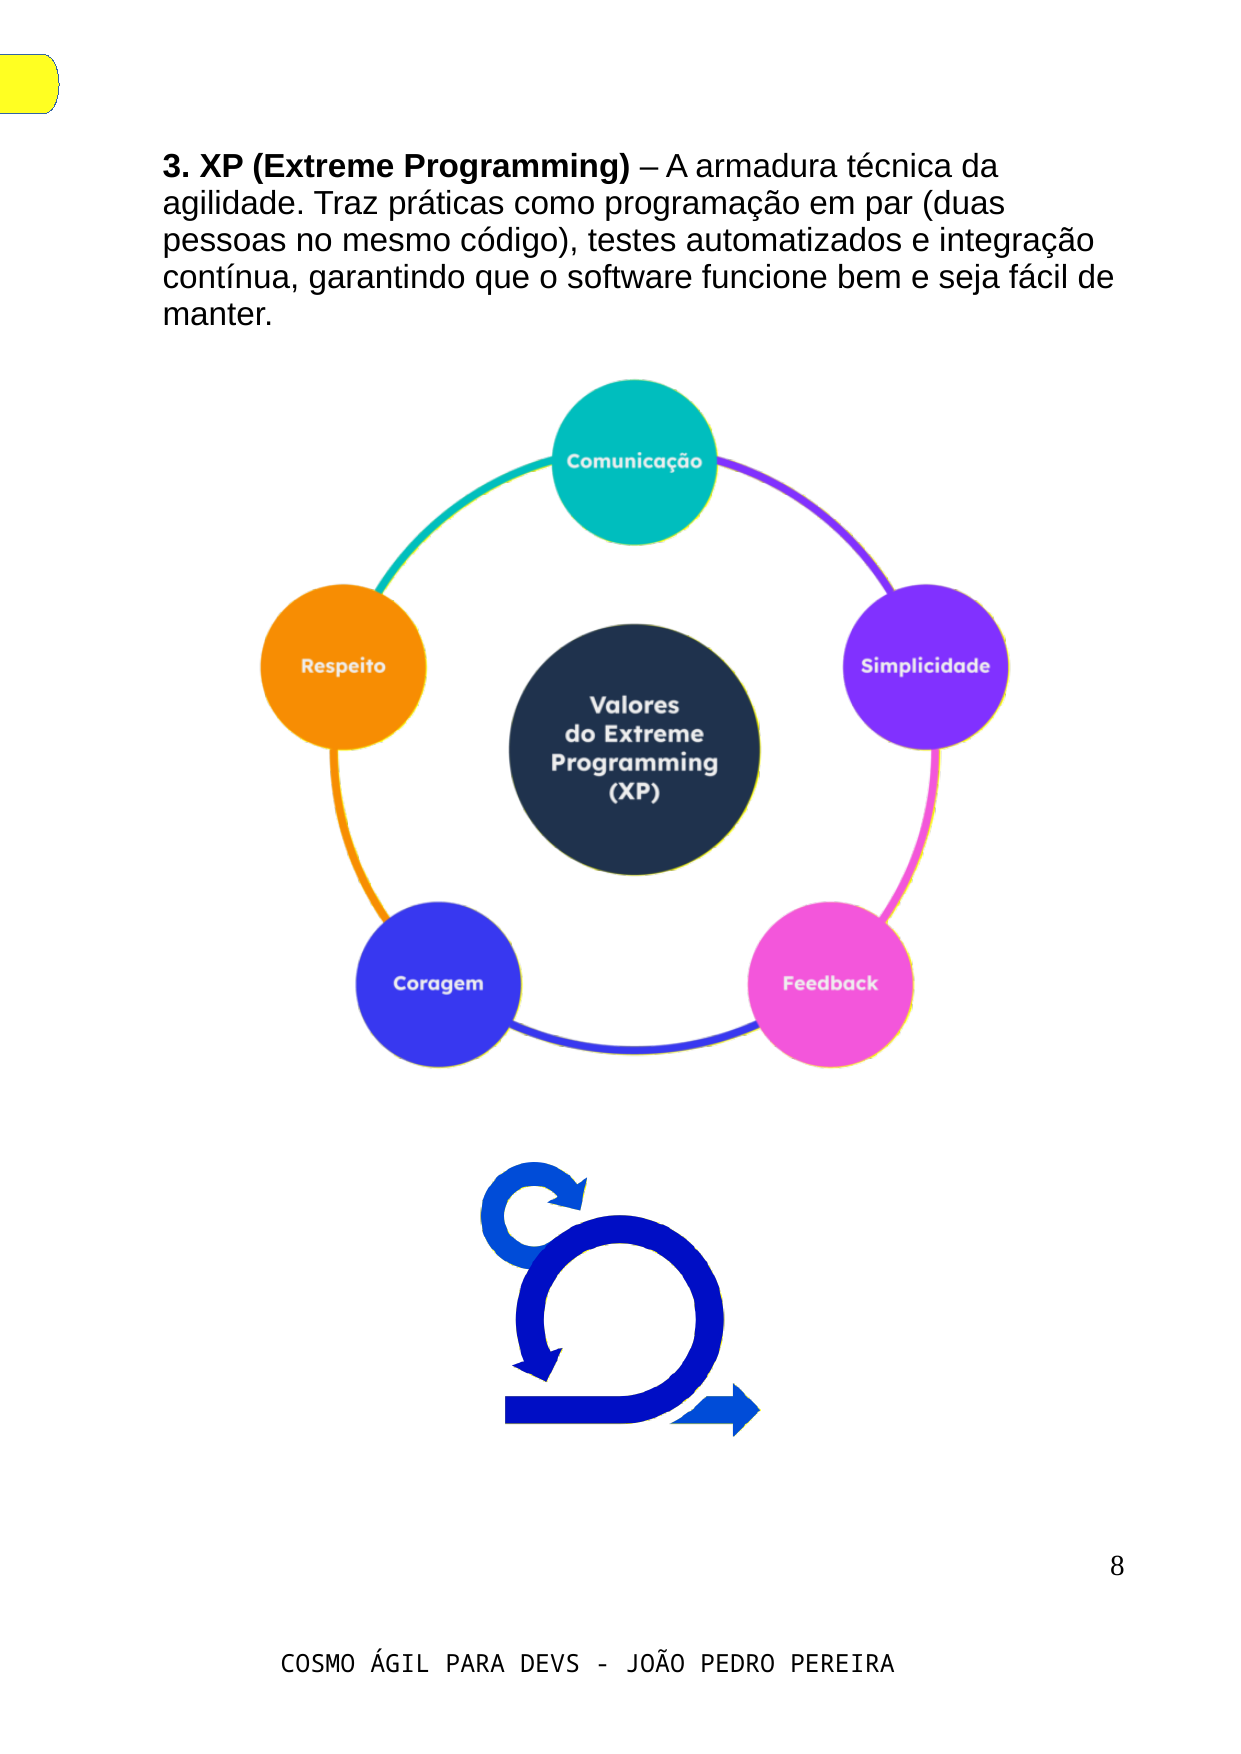

3. XP (Extreme Programming) – A armadura técnica da agilidade. Traz práticas como programação em par (duas pessoas no mesmo código), testes automatizados e integração contínua, garantindo que o software funcione bem e seja fácil de manter.
8
COSMO ÁGIL PARA DEVS - JOÃO PEDRO PEREIRA